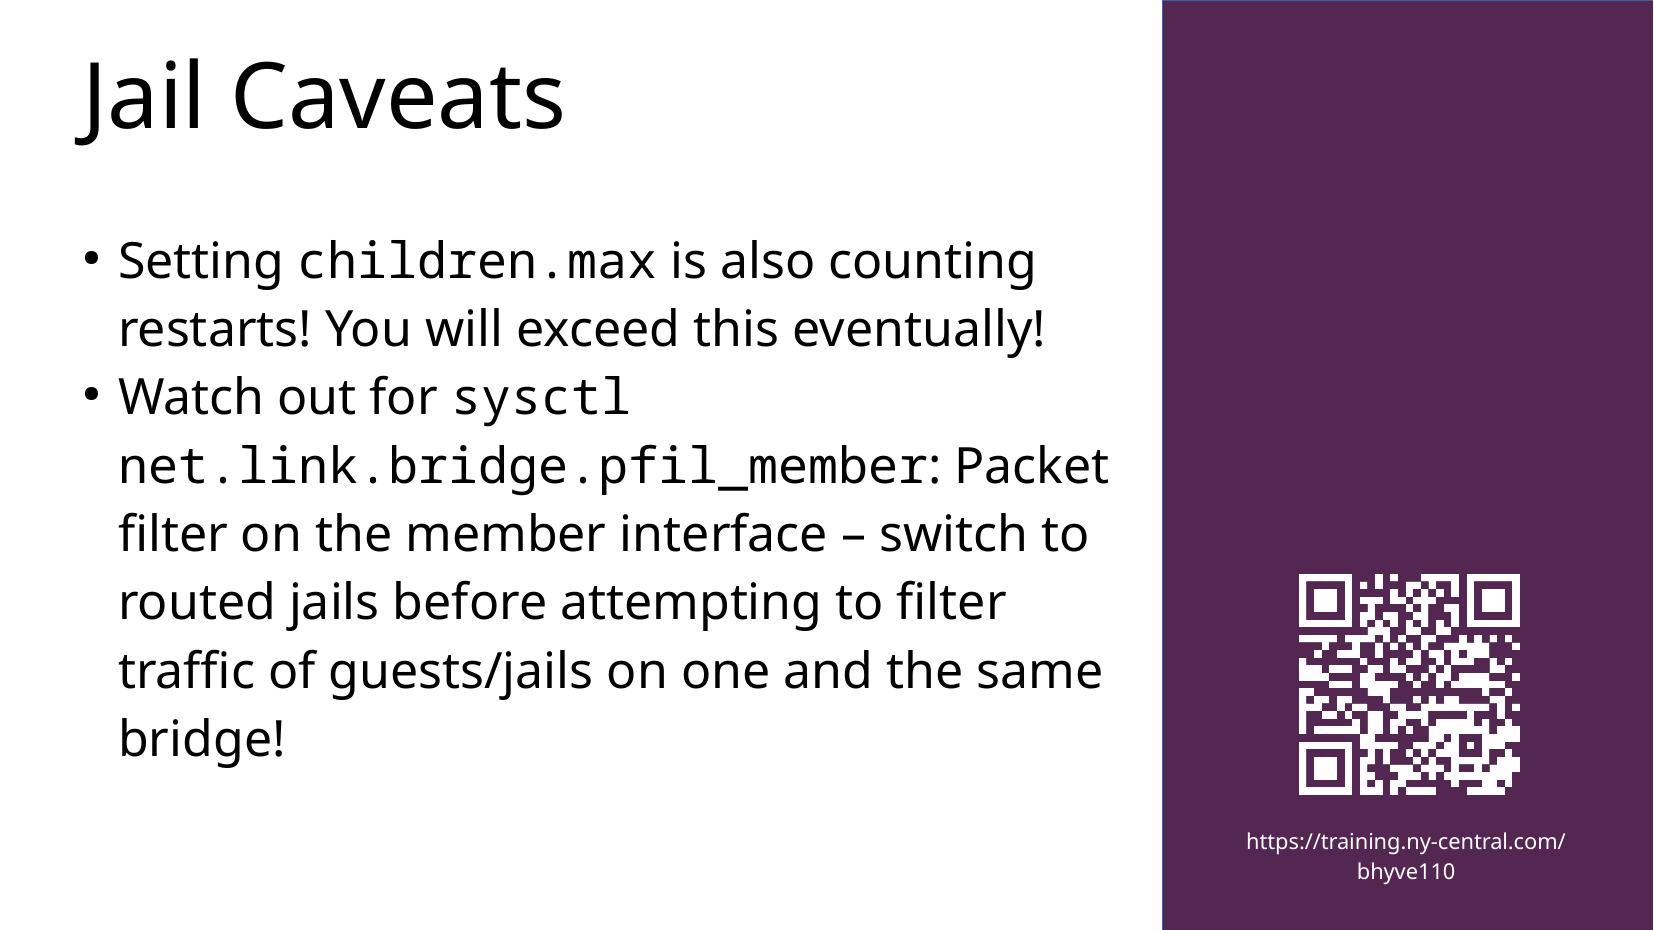

# Jail Caveats
Setting children.max is also counting restarts! You will exceed this eventually!
Watch out for sysctl net.link.bridge.pfil_member: Packet filter on the member interface – switch to routed jails before attempting to filter traffic of guests/jails on one and the same bridge!
https://training.ny-central.com/bhyve110